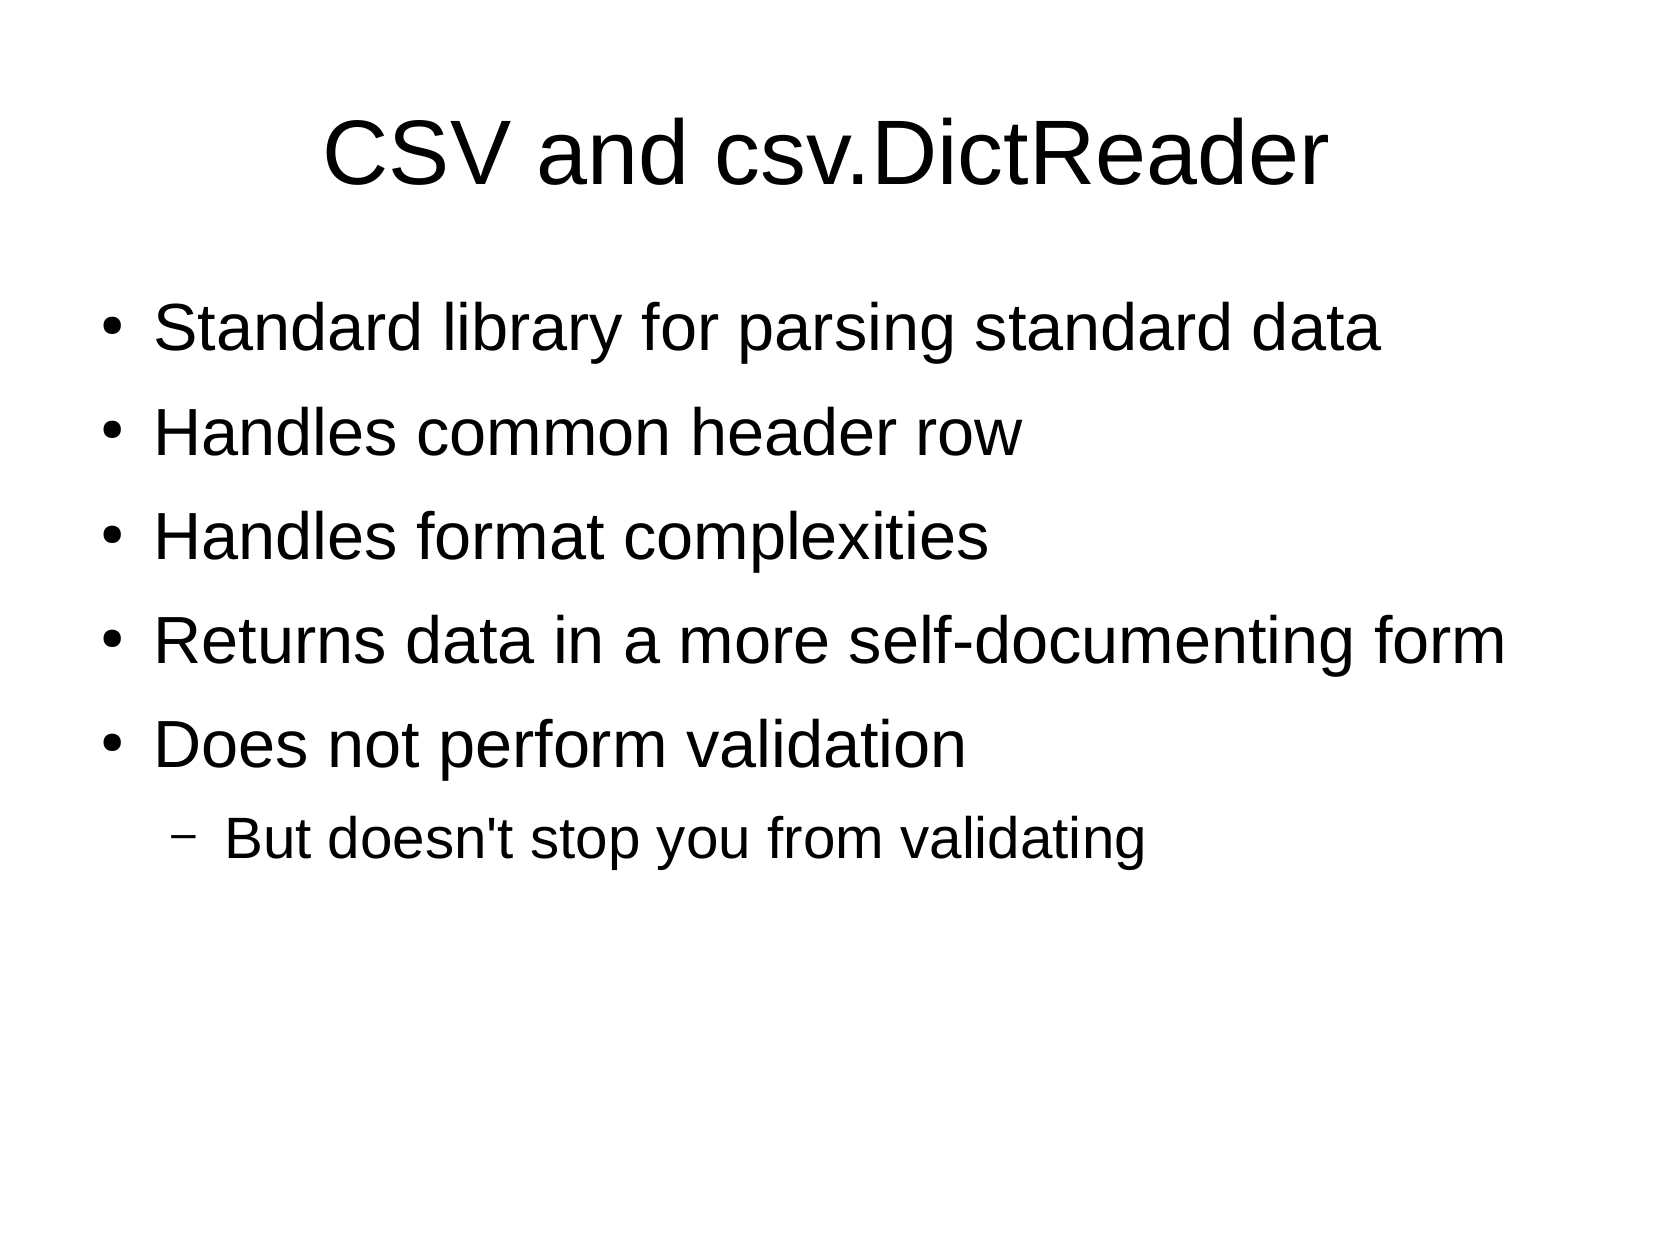

# CSV and csv.DictReader
Standard library for parsing standard data
Handles common header row
Handles format complexities
Returns data in a more self-documenting form
Does not perform validation
But doesn't stop you from validating